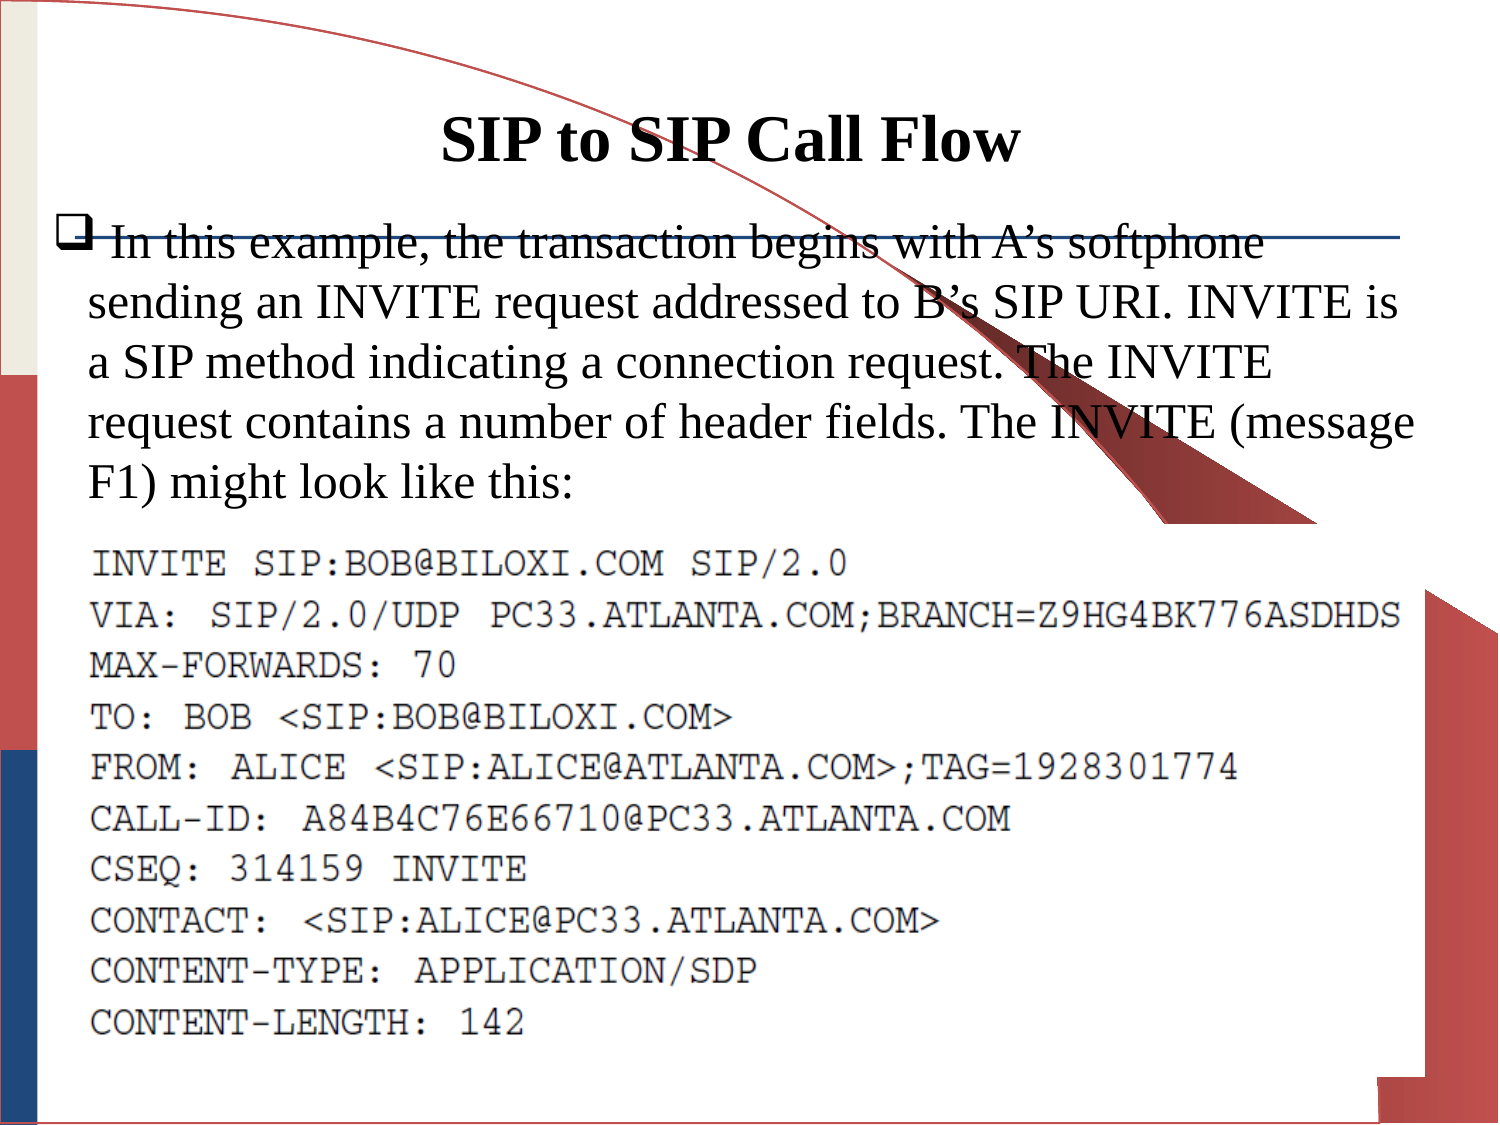

SIP to SIP Call Flow
 In this example, the transaction begins with A’s softphone sending an INVITE request addressed to B’s SIP URI. INVITE is a SIP method indicating a connection request. The INVITE request contains a number of header fields. The INVITE (message F1) might look like this: